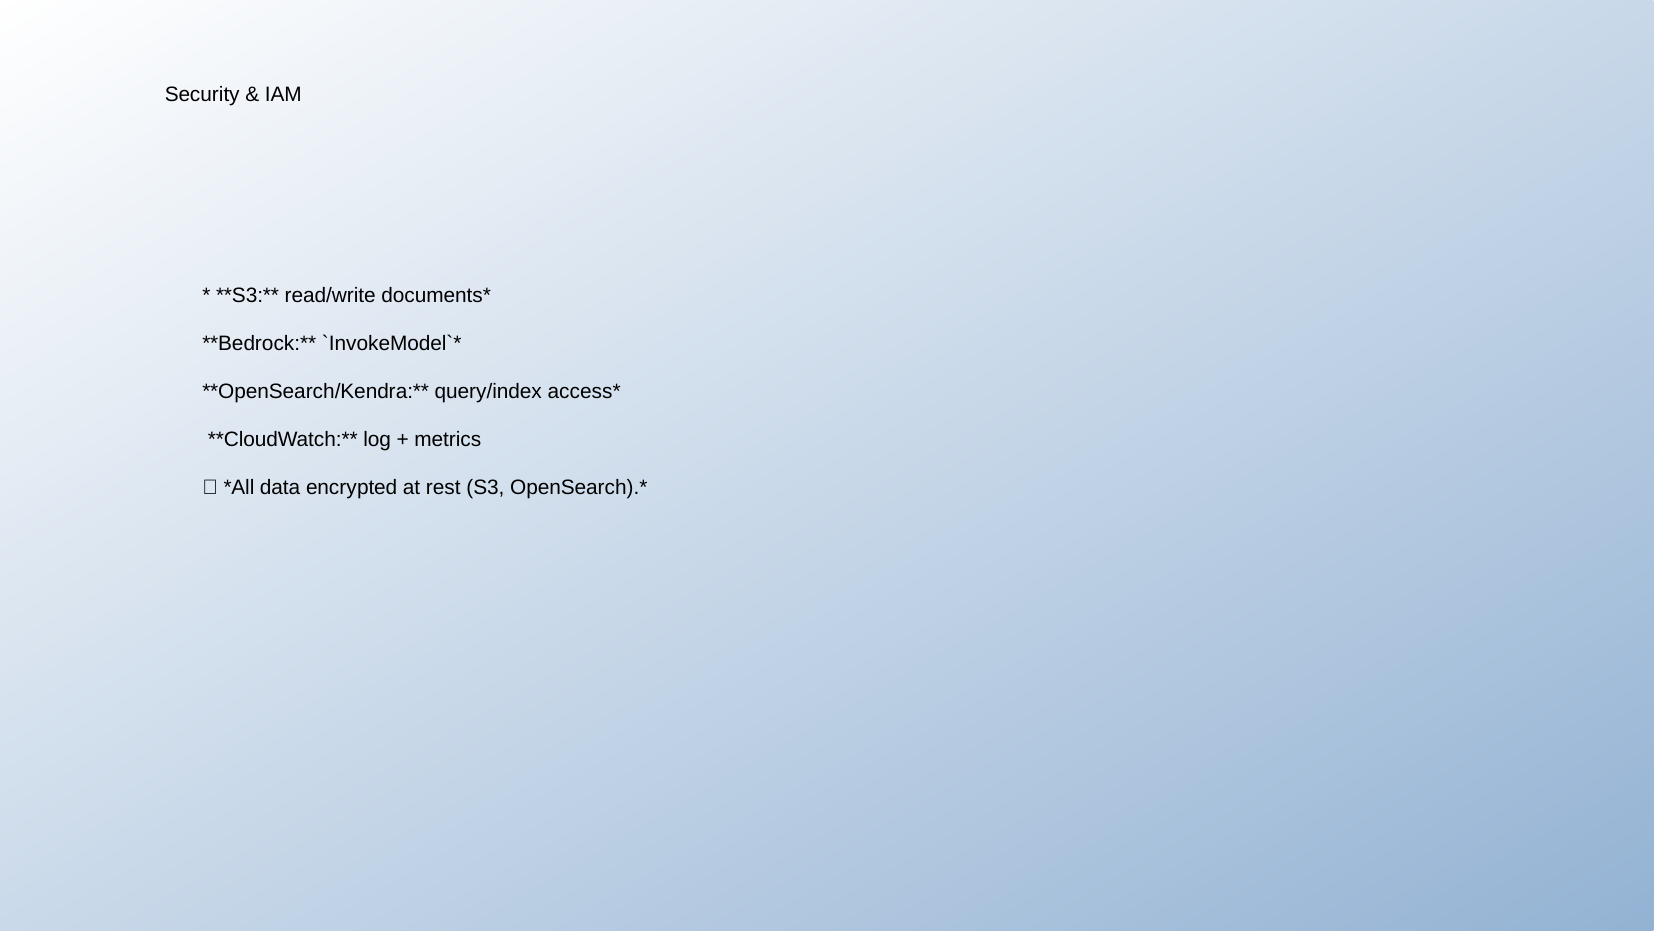

Security & IAM
* **S3:** read/write documents*
**Bedrock:** `InvokeModel`*
**OpenSearch/Kendra:** query/index access*
 **CloudWatch:** log + metrics
💡 *All data encrypted at rest (S3, OpenSearch).*